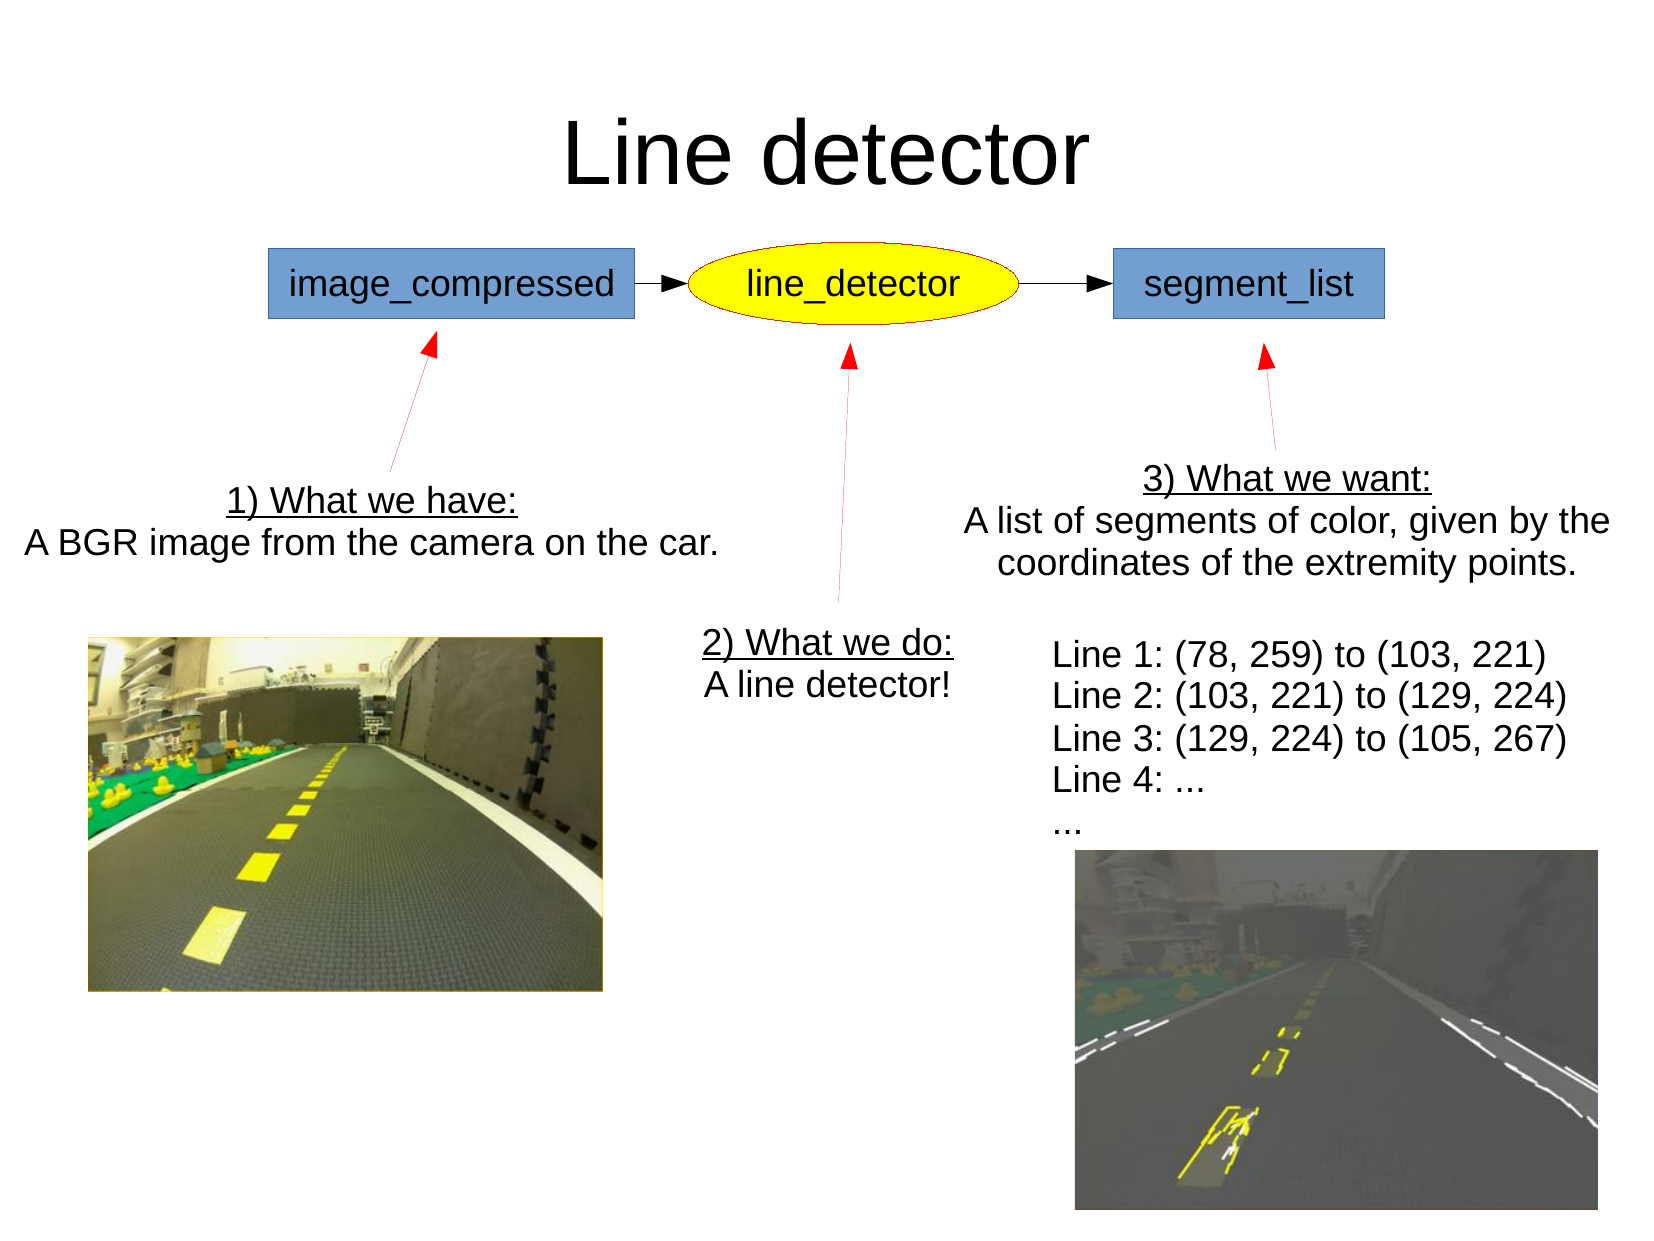

# Line detector
line_detector
line_detector
image_compressed
segment_list
3) What we want:
A list of segments of color, given by the coordinates of the extremity points.
1) What we have:
A BGR image from the camera on the car.
2) What we do:
A line detector!
Line 1: (78, 259) to (103, 221)
Line 2: (103, 221) to (129, 224)
Line 3: (129, 224) to (105, 267)
Line 4: ...
...